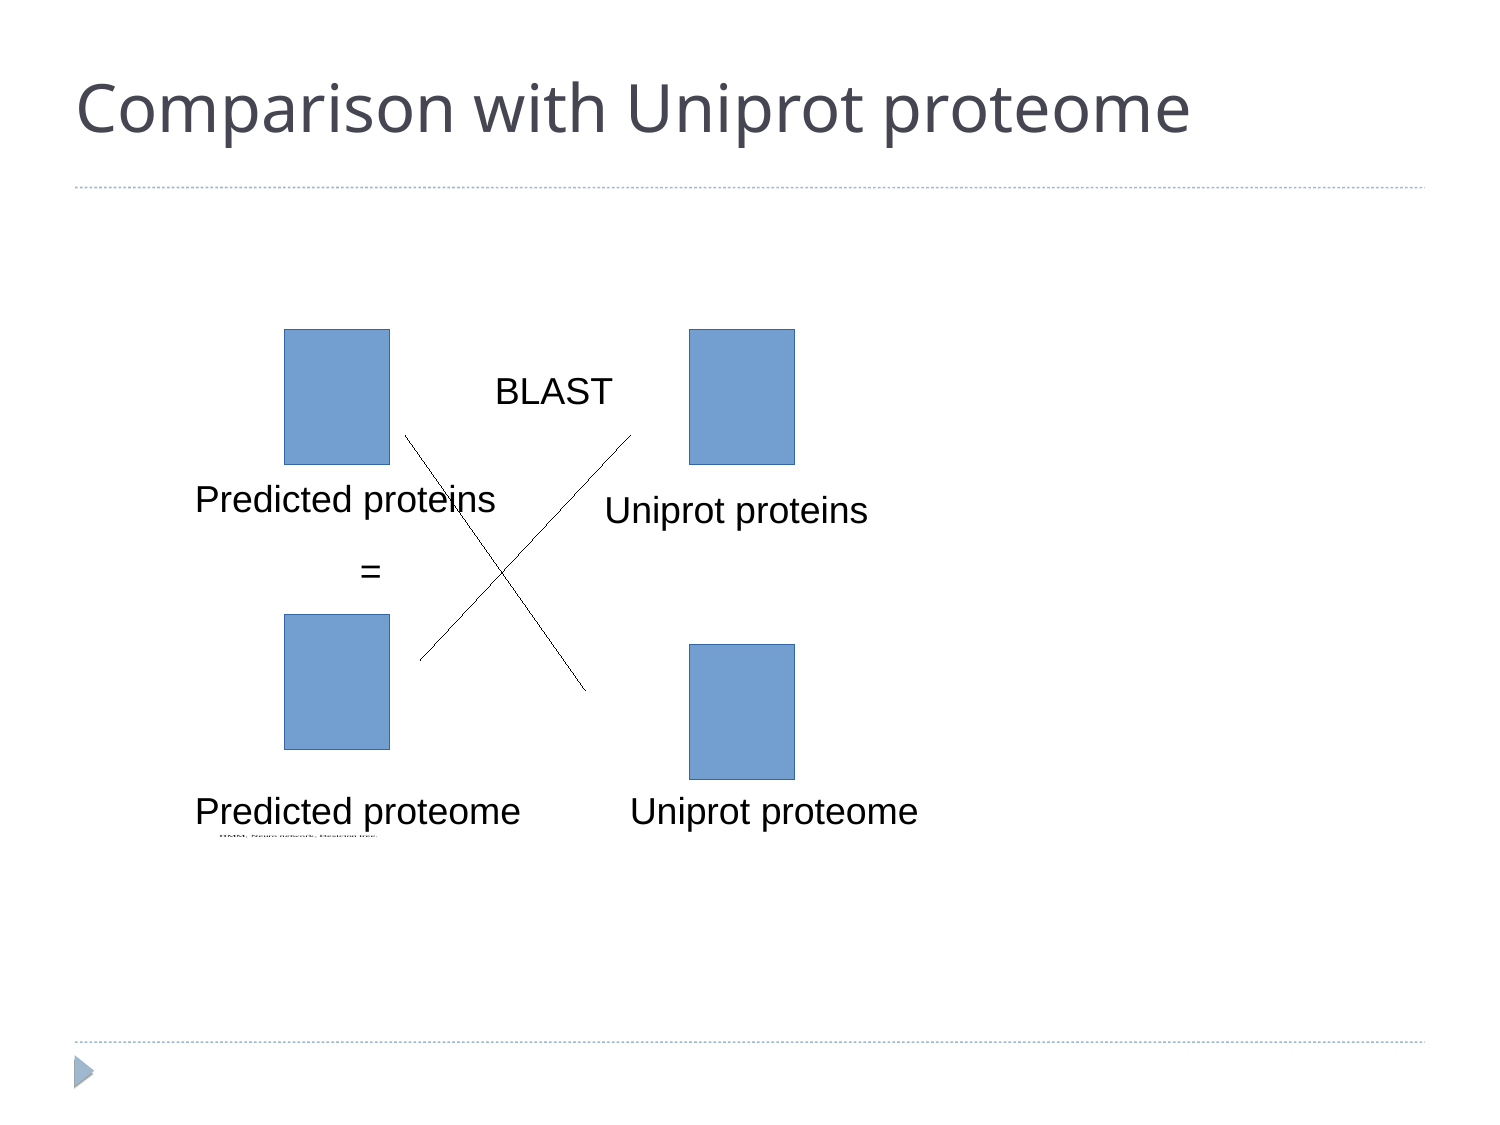

Comparison with Uniprot proteome
BLAST
Predicted proteins
Uniprot proteins
=
Predicted proteome
Uniprot proteome